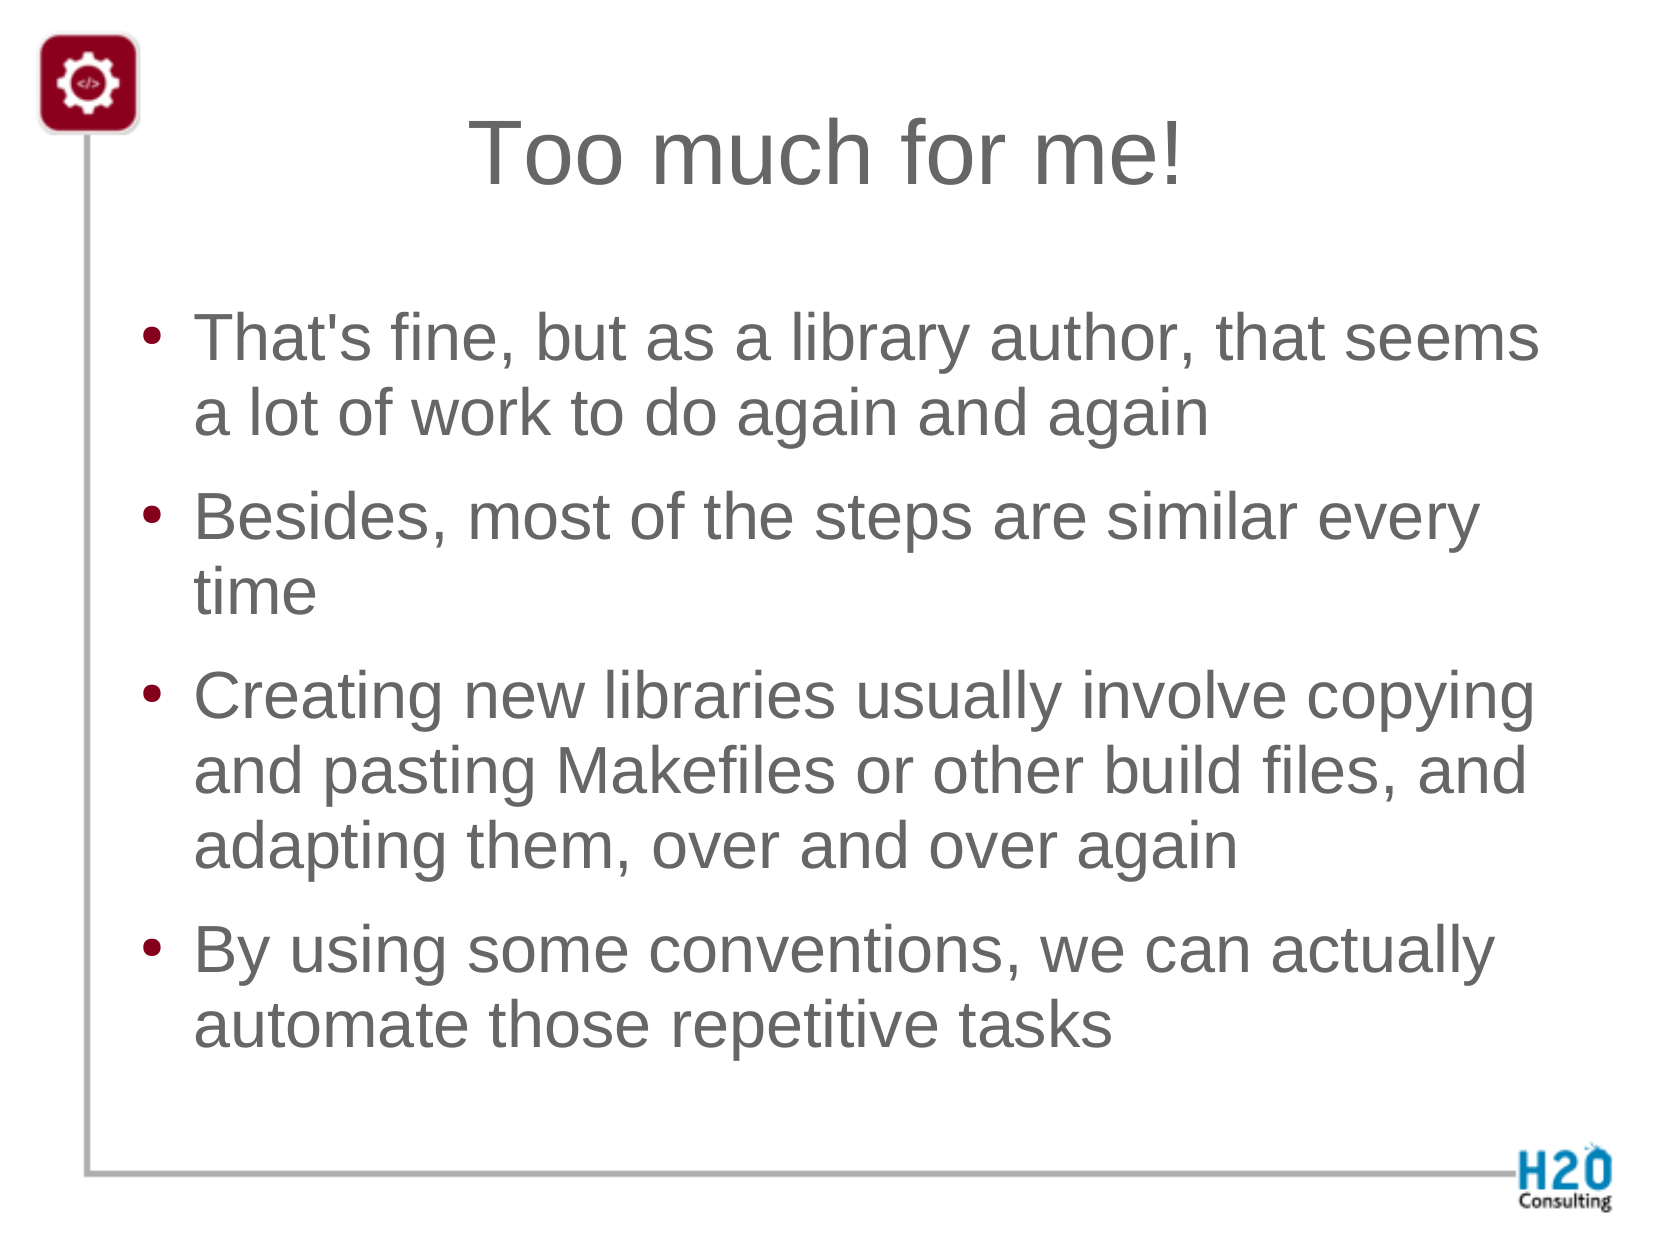

# Too much for me!
That's fine, but as a library author, that seems a lot of work to do again and again
Besides, most of the steps are similar every time
Creating new libraries usually involve copying and pasting Makefiles or other build files, and adapting them, over and over again
By using some conventions, we can actually automate those repetitive tasks